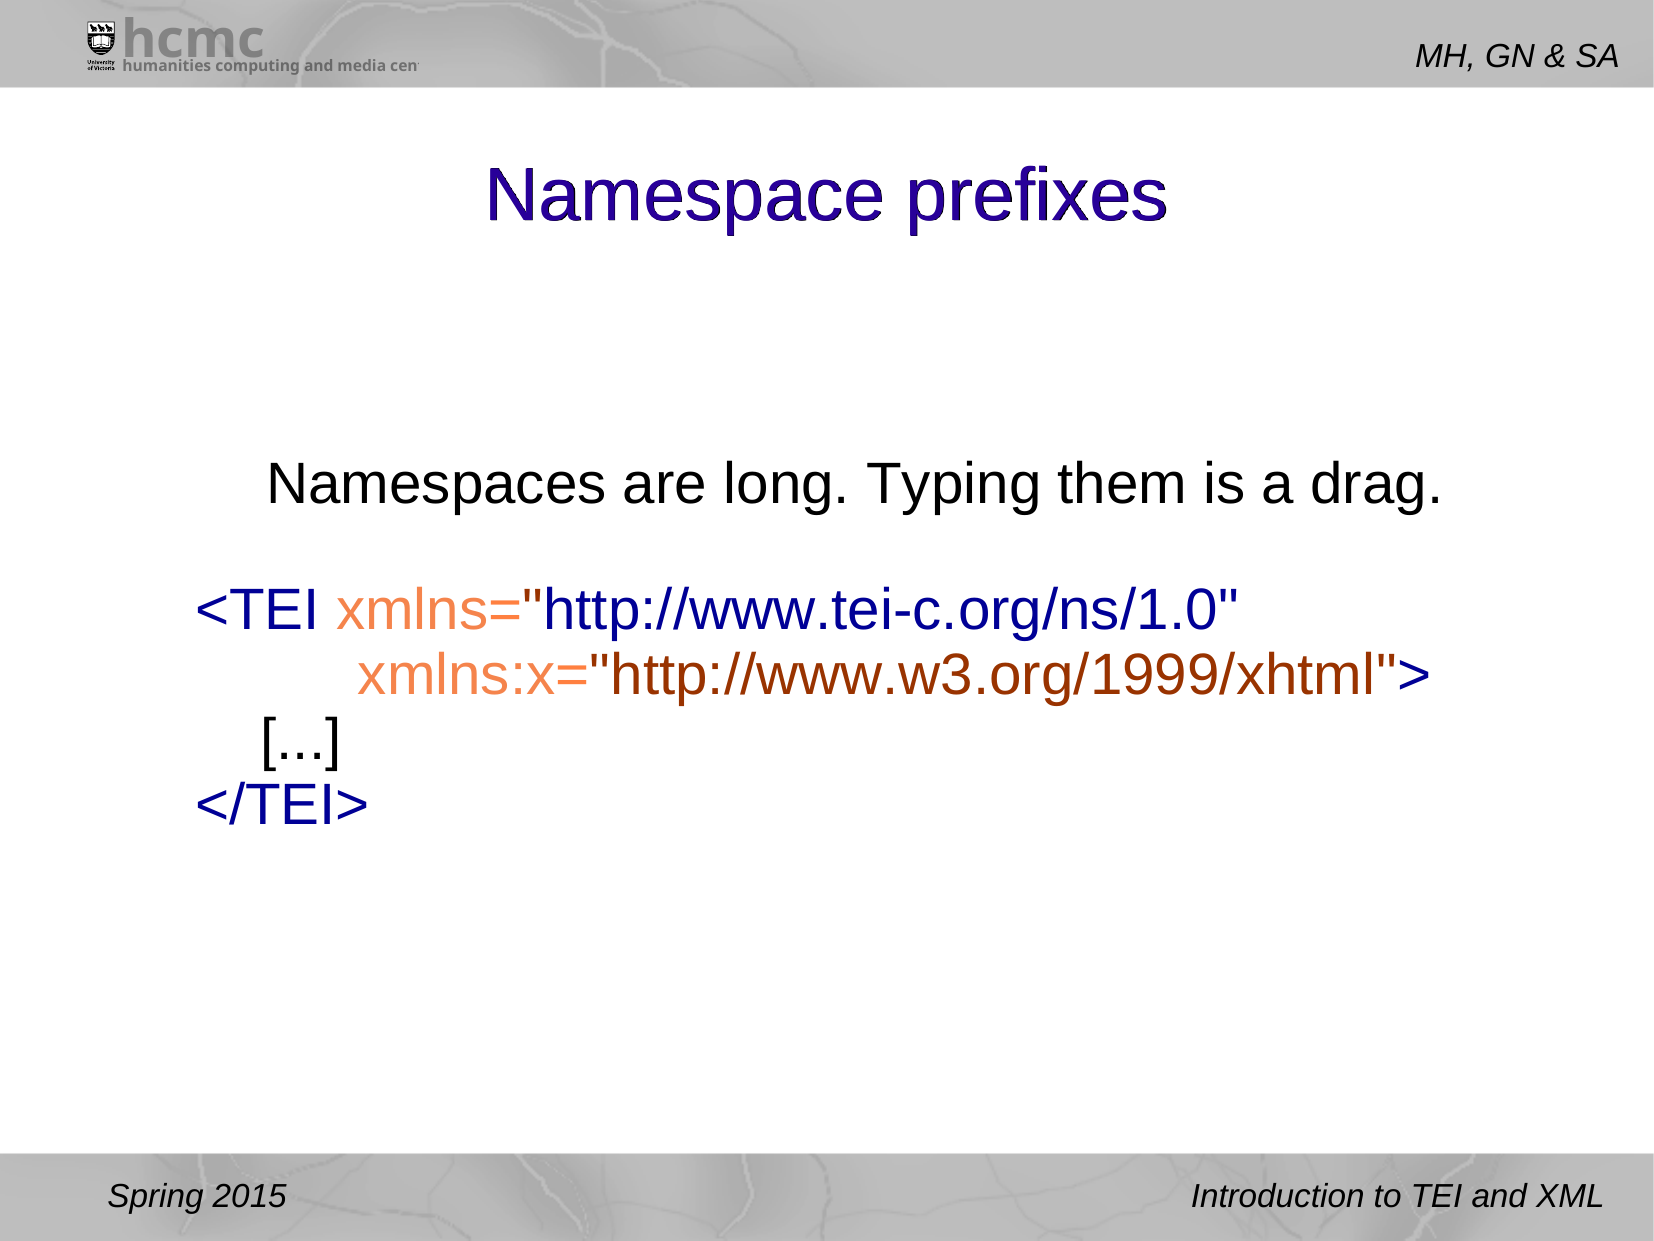

# Namespace prefixes
Namespaces are long. Typing them is a drag.
<TEI xmlns="http://www.tei-c.org/ns/1.0"
 xmlns:x="http://www.w3.org/1999/xhtml">
 [...]
</TEI>